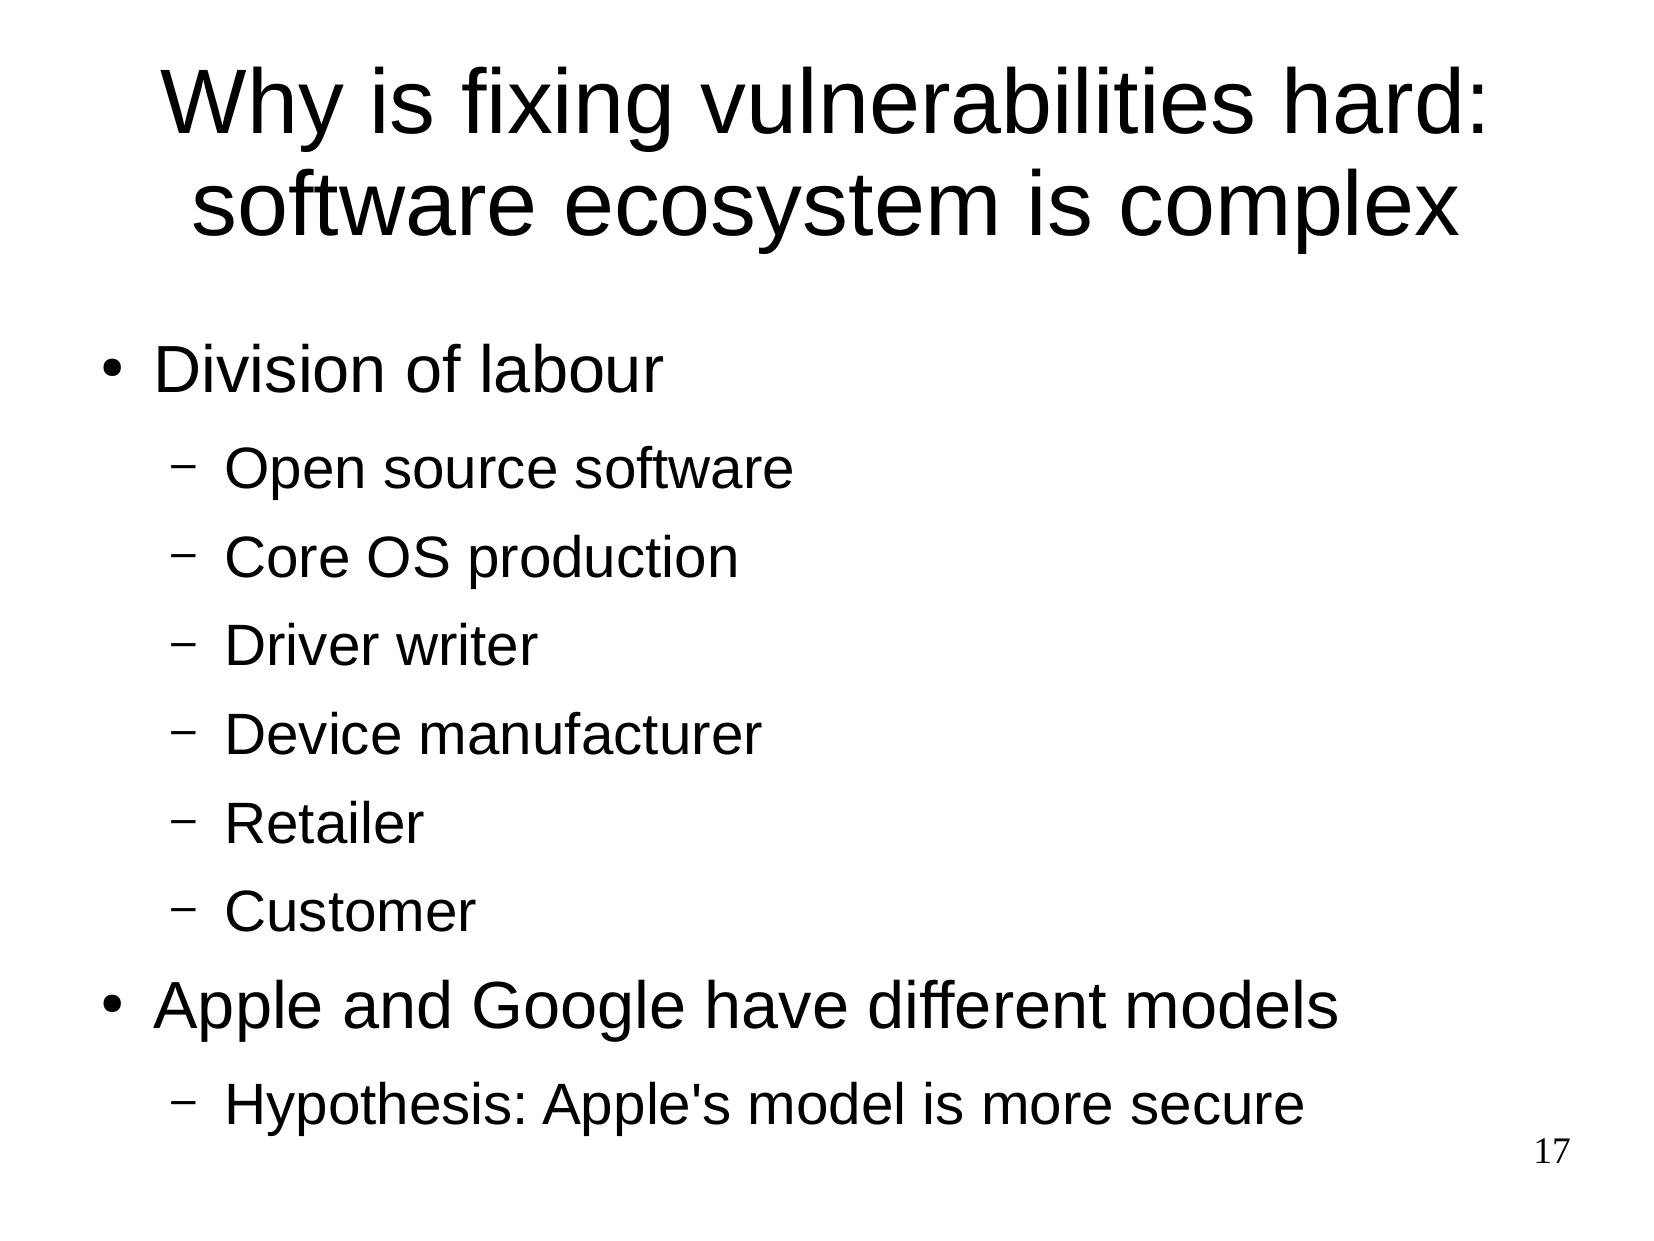

# Why is fixing vulnerabilities hard: software ecosystem is complex
Division of labour
Open source software
Core OS production
Driver writer
Device manufacturer
Retailer
Customer
Apple and Google have different models
Hypothesis: Apple's model is more secure
17